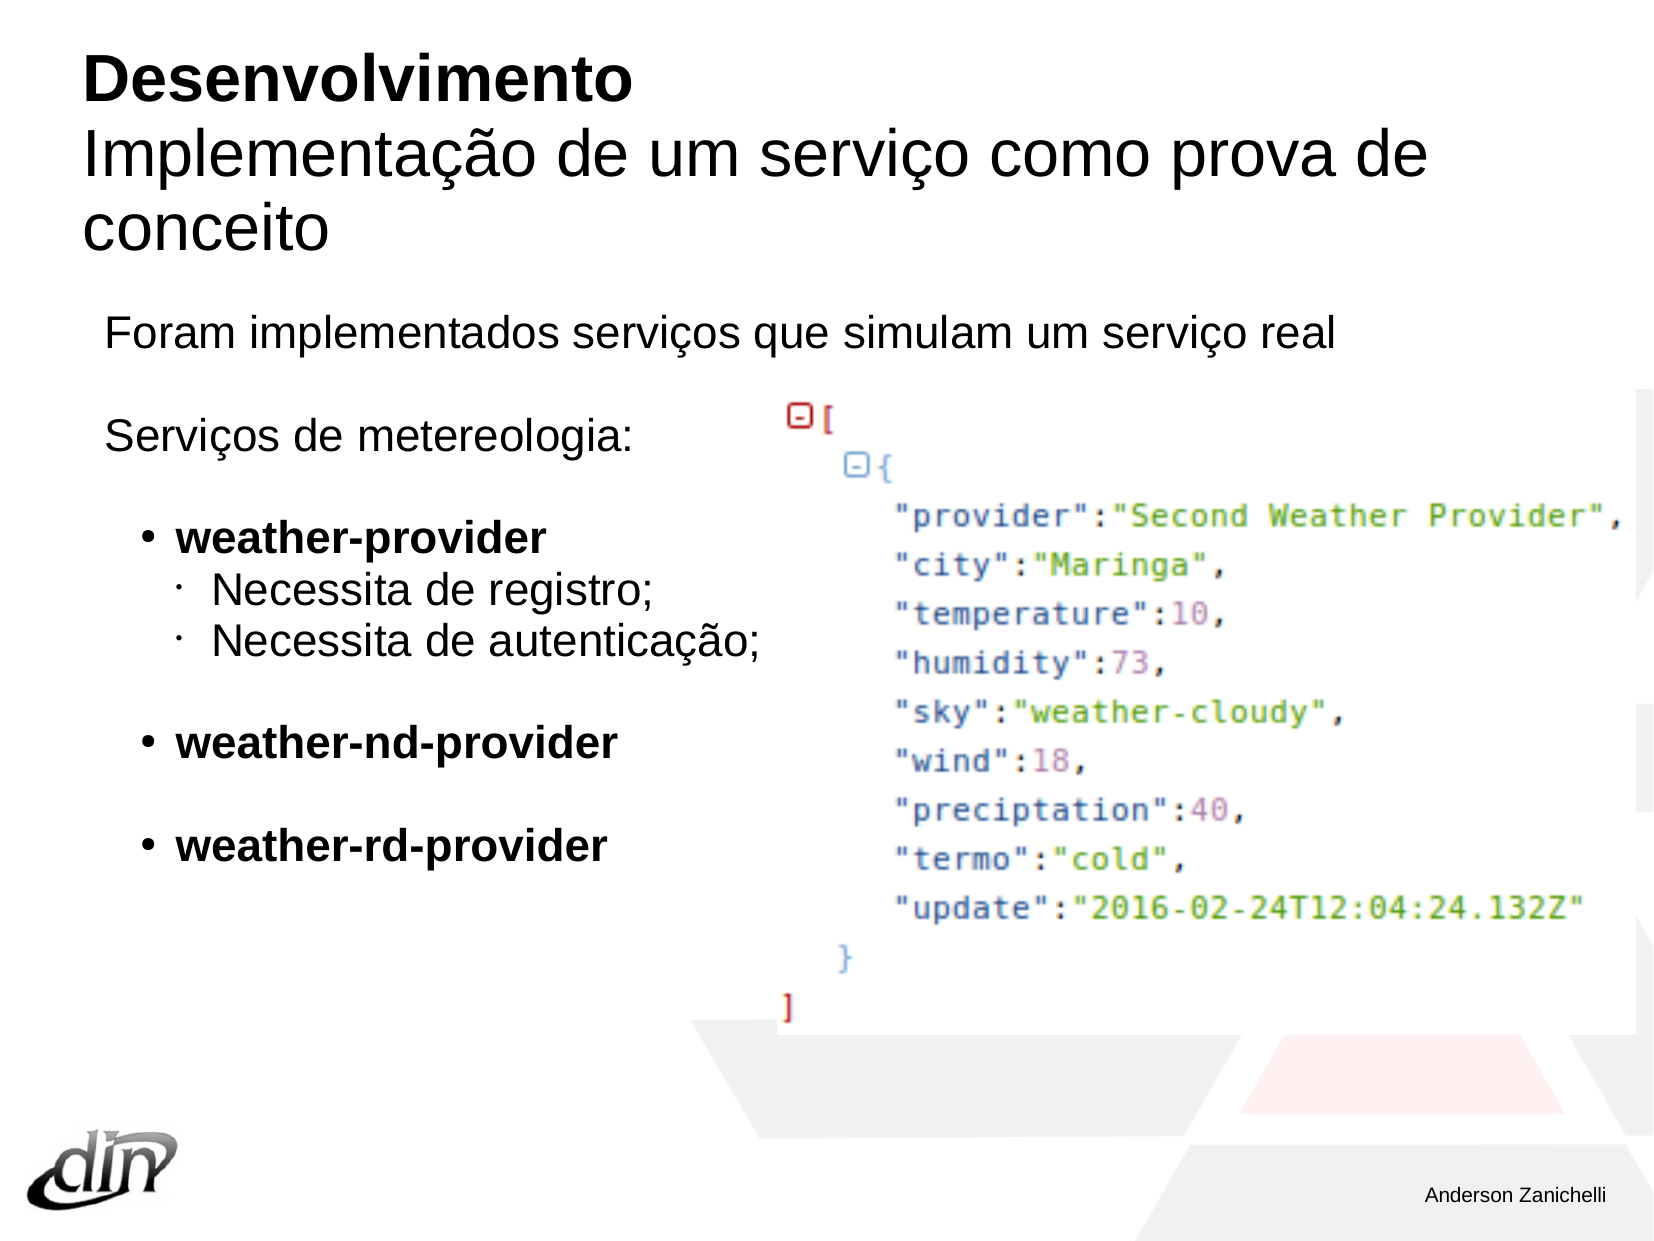

# Desenvolvimento Implementação de um serviço como prova de conceito
Foram implementados serviços que simulam um serviço real
Serviços de metereologia:
weather-provider
Necessita de registro;
Necessita de autenticação;
weather-nd-provider
weather-rd-provider
Anderson Zanichelli